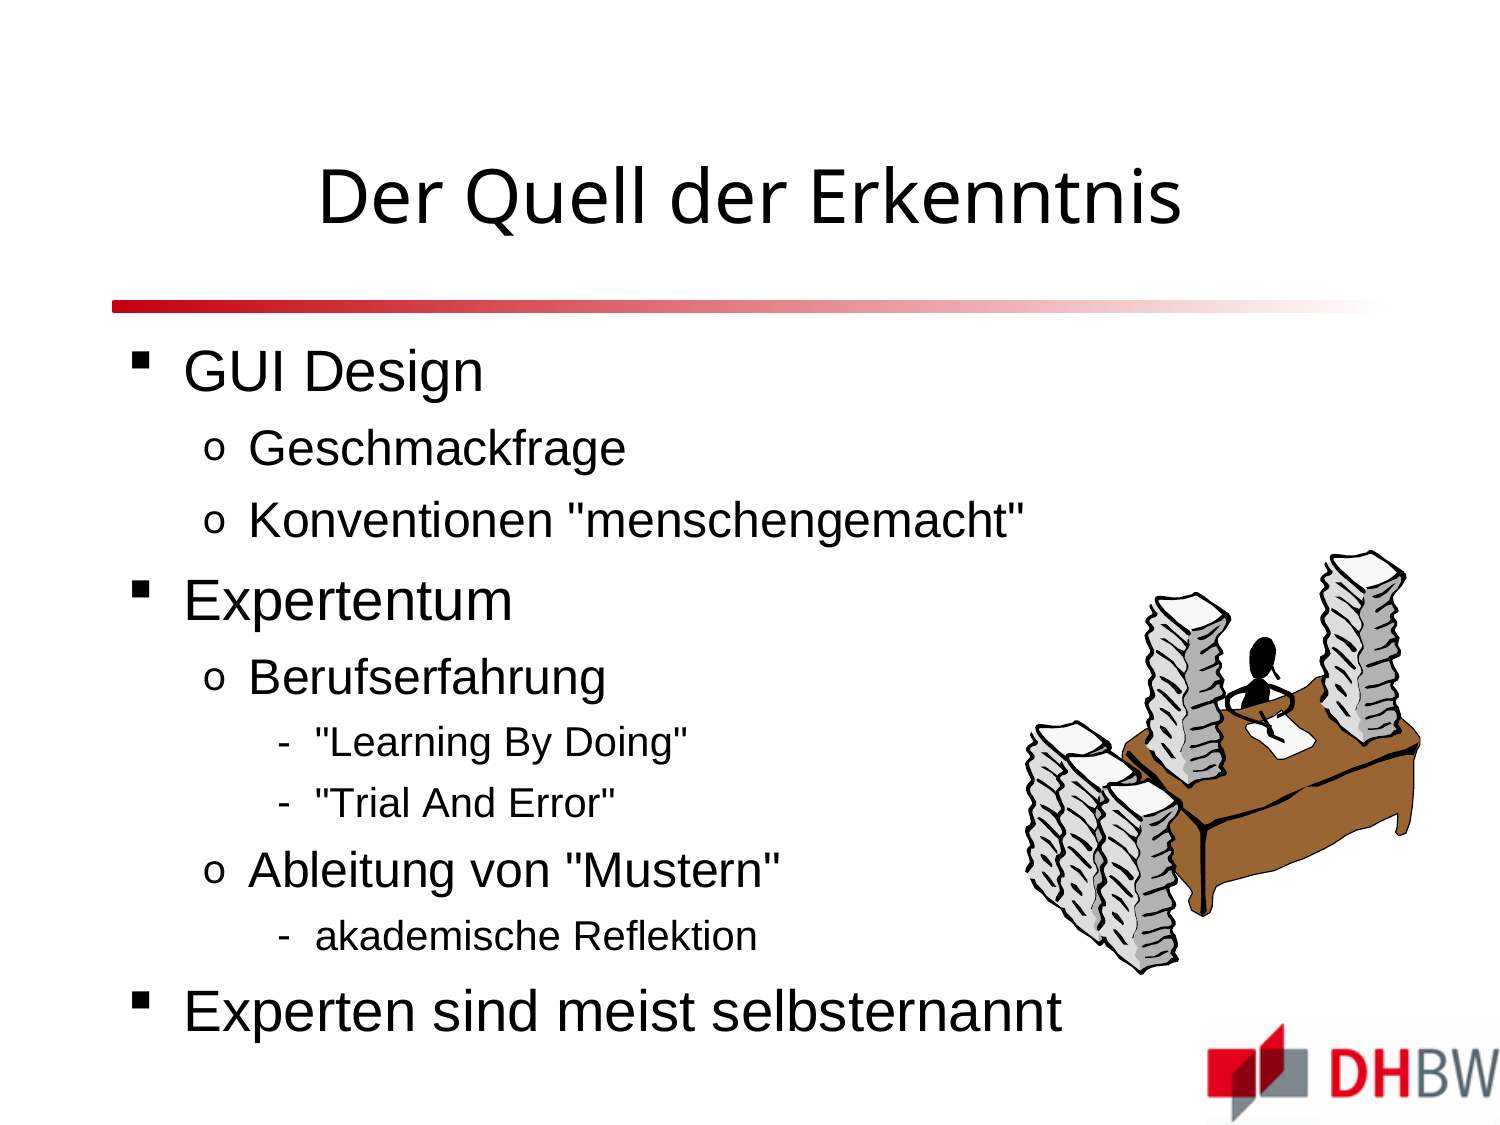

# Der Quell der Erkenntnis
GUI Design
Geschmackfrage
Konventionen "menschengemacht"
Expertentum
Berufserfahrung
"Learning By Doing"
"Trial And Error"
Ableitung von "Mustern"
akademische Reflektion
Experten sind meist selbsternannt